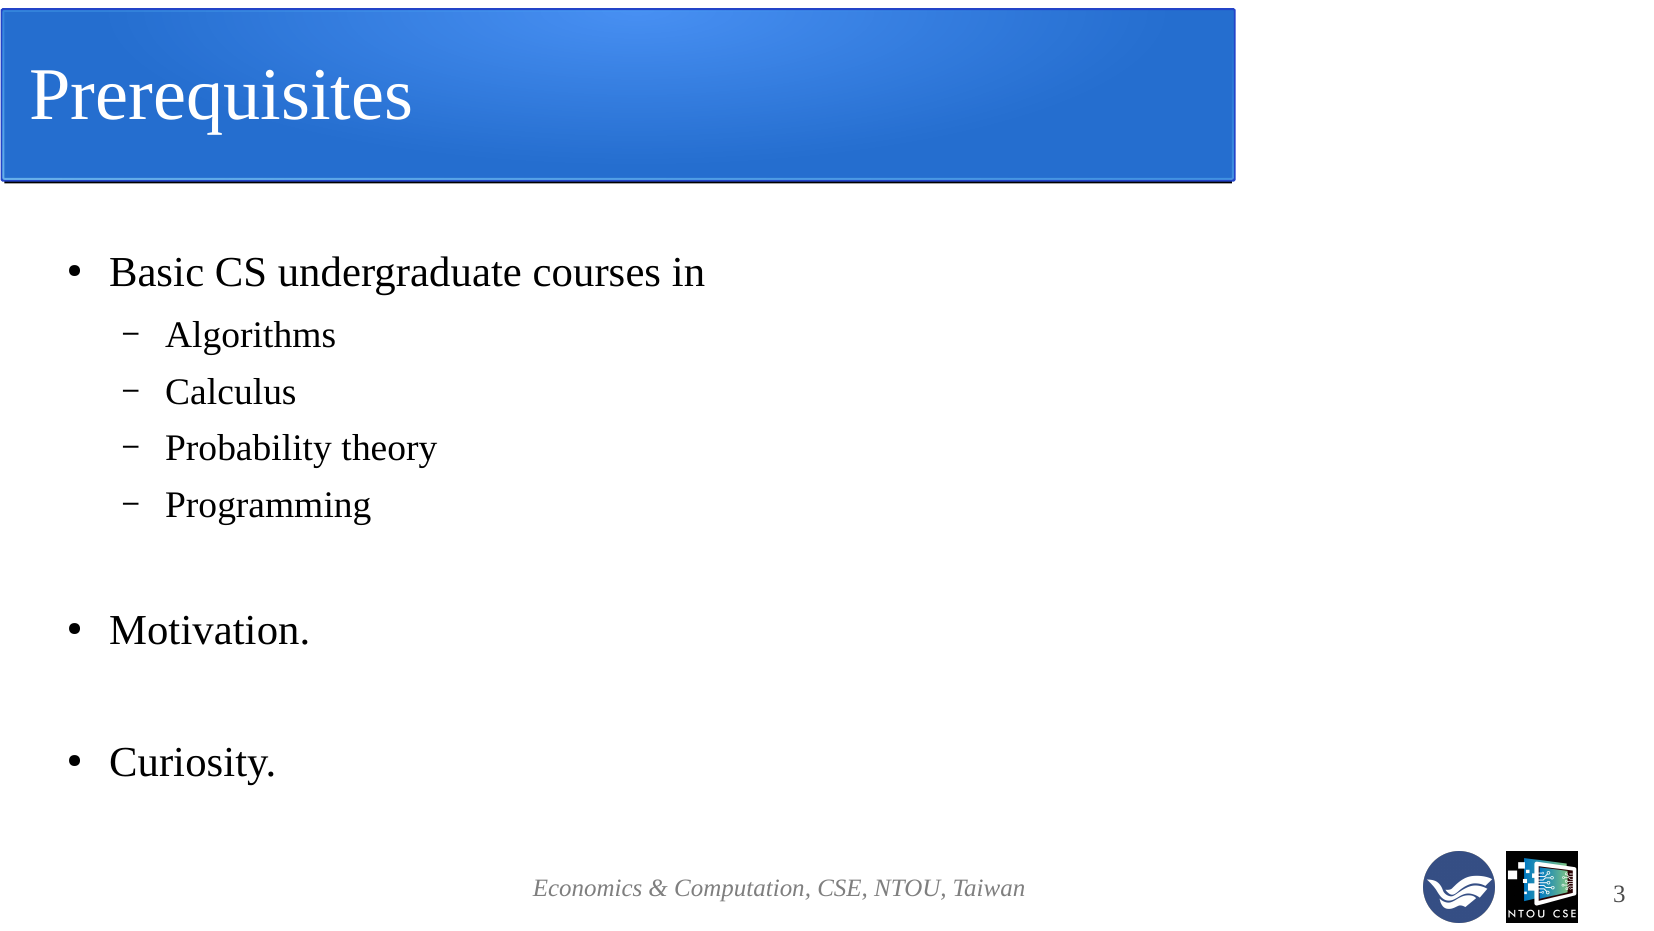

# Prerequisites
Basic CS undergraduate courses in
Algorithms
Calculus
Probability theory
Programming
Motivation.
Curiosity.
Economics & Computation, CSE, NTOU, Taiwan
3